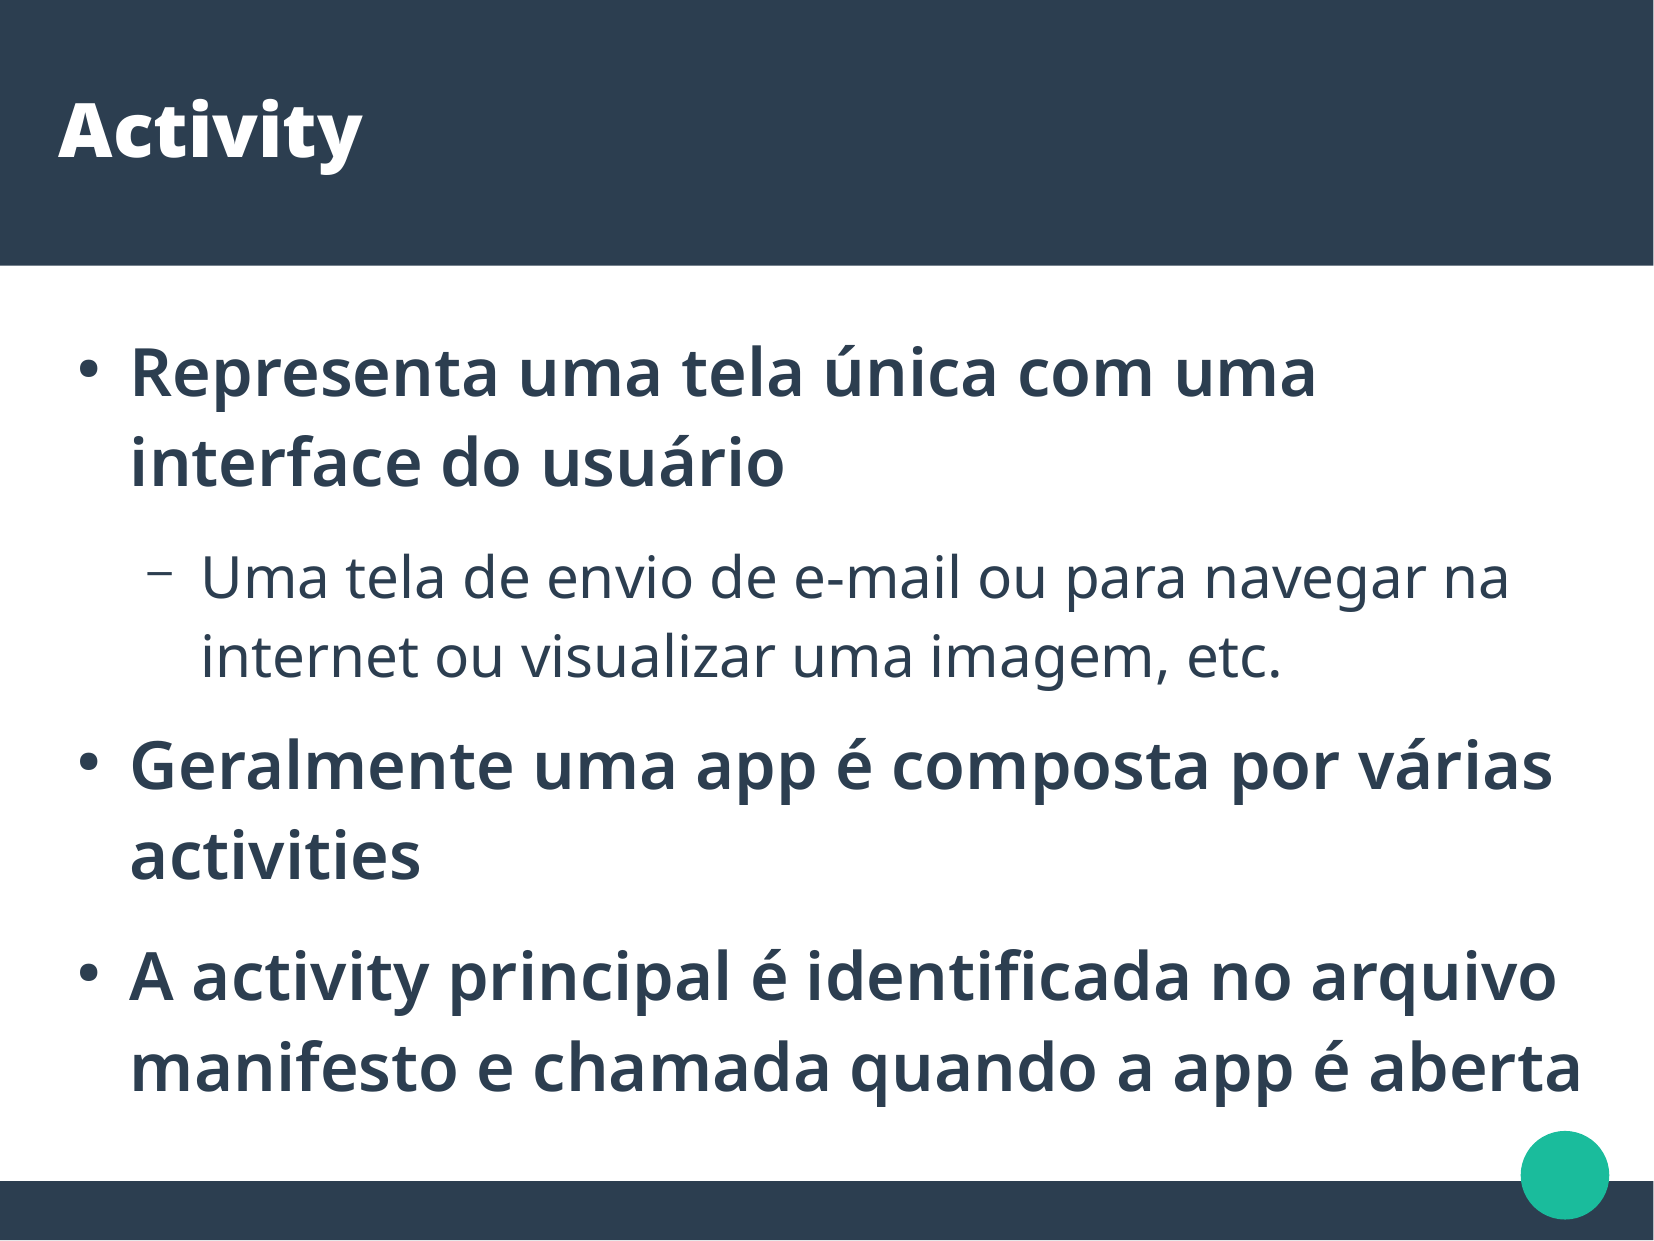

# Activity
Representa uma tela única com uma interface do usuário
Uma tela de envio de e-mail ou para navegar na internet ou visualizar uma imagem, etc.
Geralmente uma app é composta por várias activities
A activity principal é identificada no arquivo manifesto e chamada quando a app é aberta